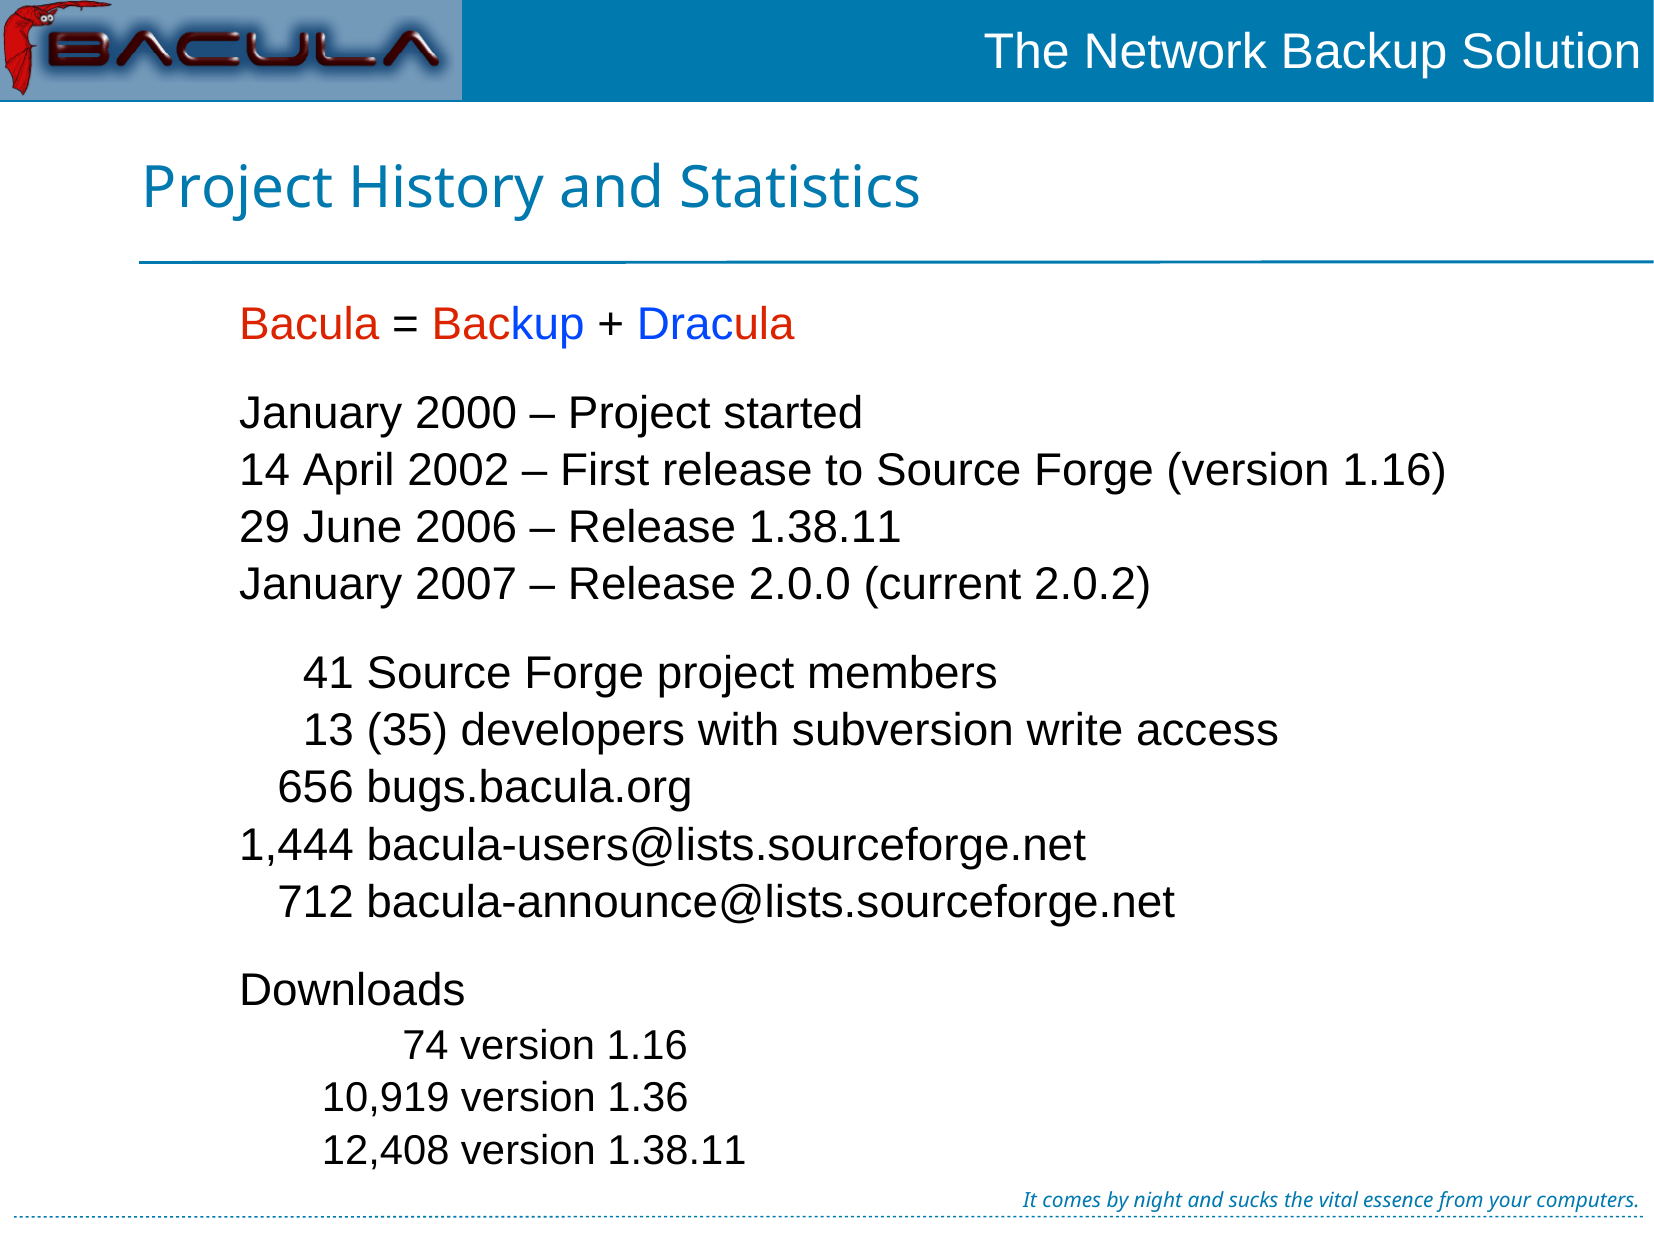

# Project History and Statistics
Bacula = Backup + Dracula
January 2000 – Project started
14 April 2002 – First release to Source Forge (version 1.16)
29 June 2006 – Release 1.38.11
January 2007 – Release 2.0.0 (current 2.0.2)
 41 Source Forge project members
 13 (35) developers with subversion write access
 656 bugs.bacula.org
1,444 bacula-users@lists.sourceforge.net
 712 bacula-announce@lists.sourceforge.net
Downloads
 74 version 1.16
10,919 version 1.36
12,408 version 1.38.11